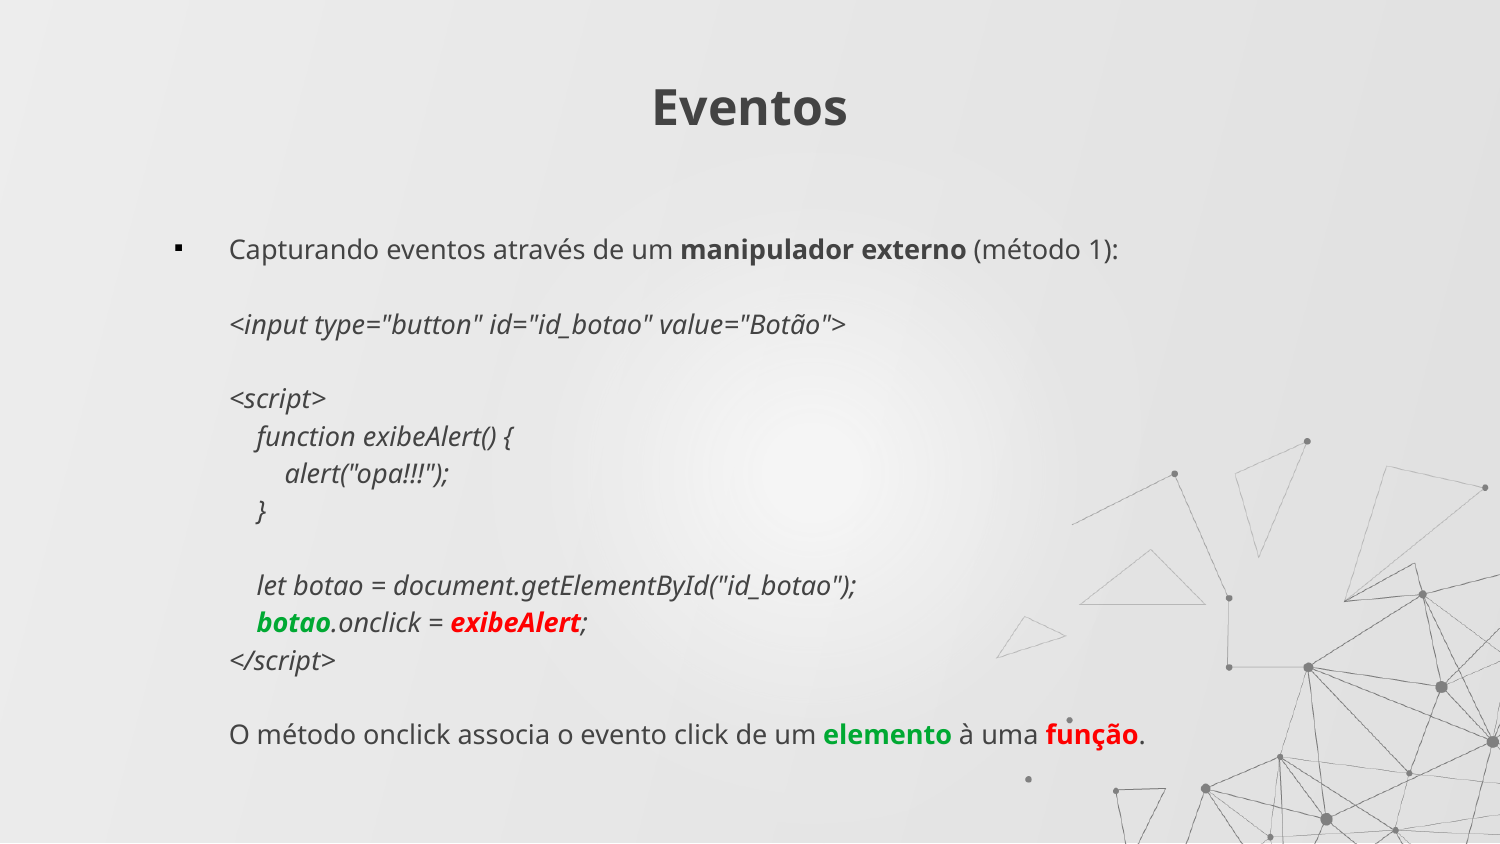

Eventos
# Capturando eventos através de um manipulador externo (método 1):
<input type="button" id="id_botao" value="Botão">
<script>
 function exibeAlert() {
 alert("opa!!!");
 }
 let botao = document.getElementById("id_botao");
 botao.onclick = exibeAlert;
</script>
O método onclick associa o evento click de um elemento à uma função.